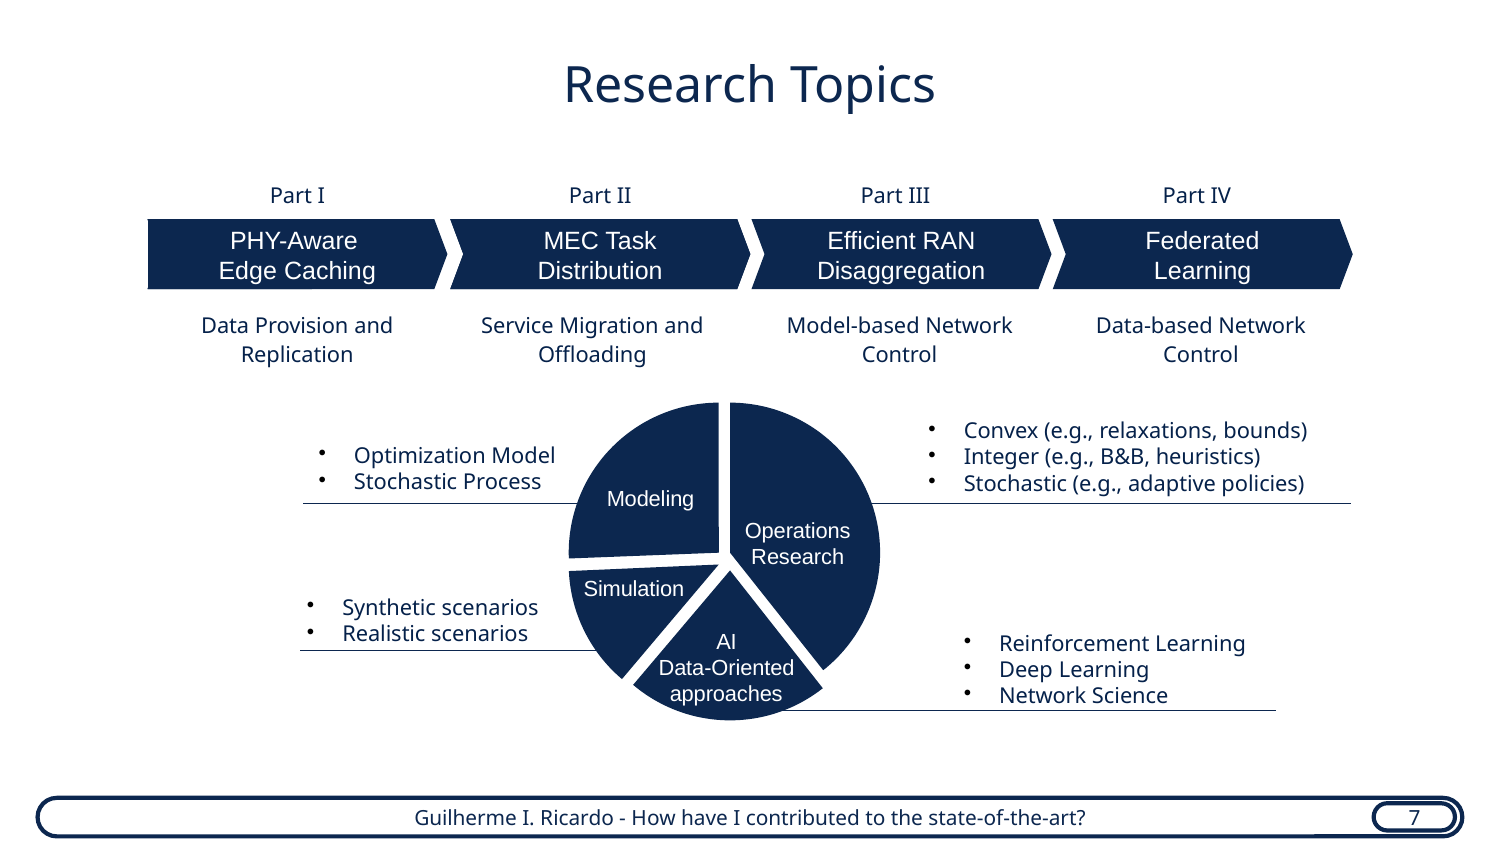

# Research Topics
Part I
Part II
Part III
Part IV
Task Distribution
PHY-Aware
Edge Caching
 MEC Task
Distribution
Efficient RAN Disaggregation
Federated
Learning
Data Provision and Replication
Service Migration and Offloading
Model-based Network Control
Data-based Network Control
Convex (e.g., relaxations, bounds)
Integer (e.g., B&B, heuristics)
Stochastic (e.g., adaptive policies)
Optimization Model
Stochastic Process
Modeling
Operations
Research
Simulation
Synthetic scenarios
Realistic scenarios
AI
Data-Oriented
approaches
Reinforcement Learning
Deep Learning
Network Science
Guilherme I. Ricardo - How have I contributed to the state-of-the-art?
7